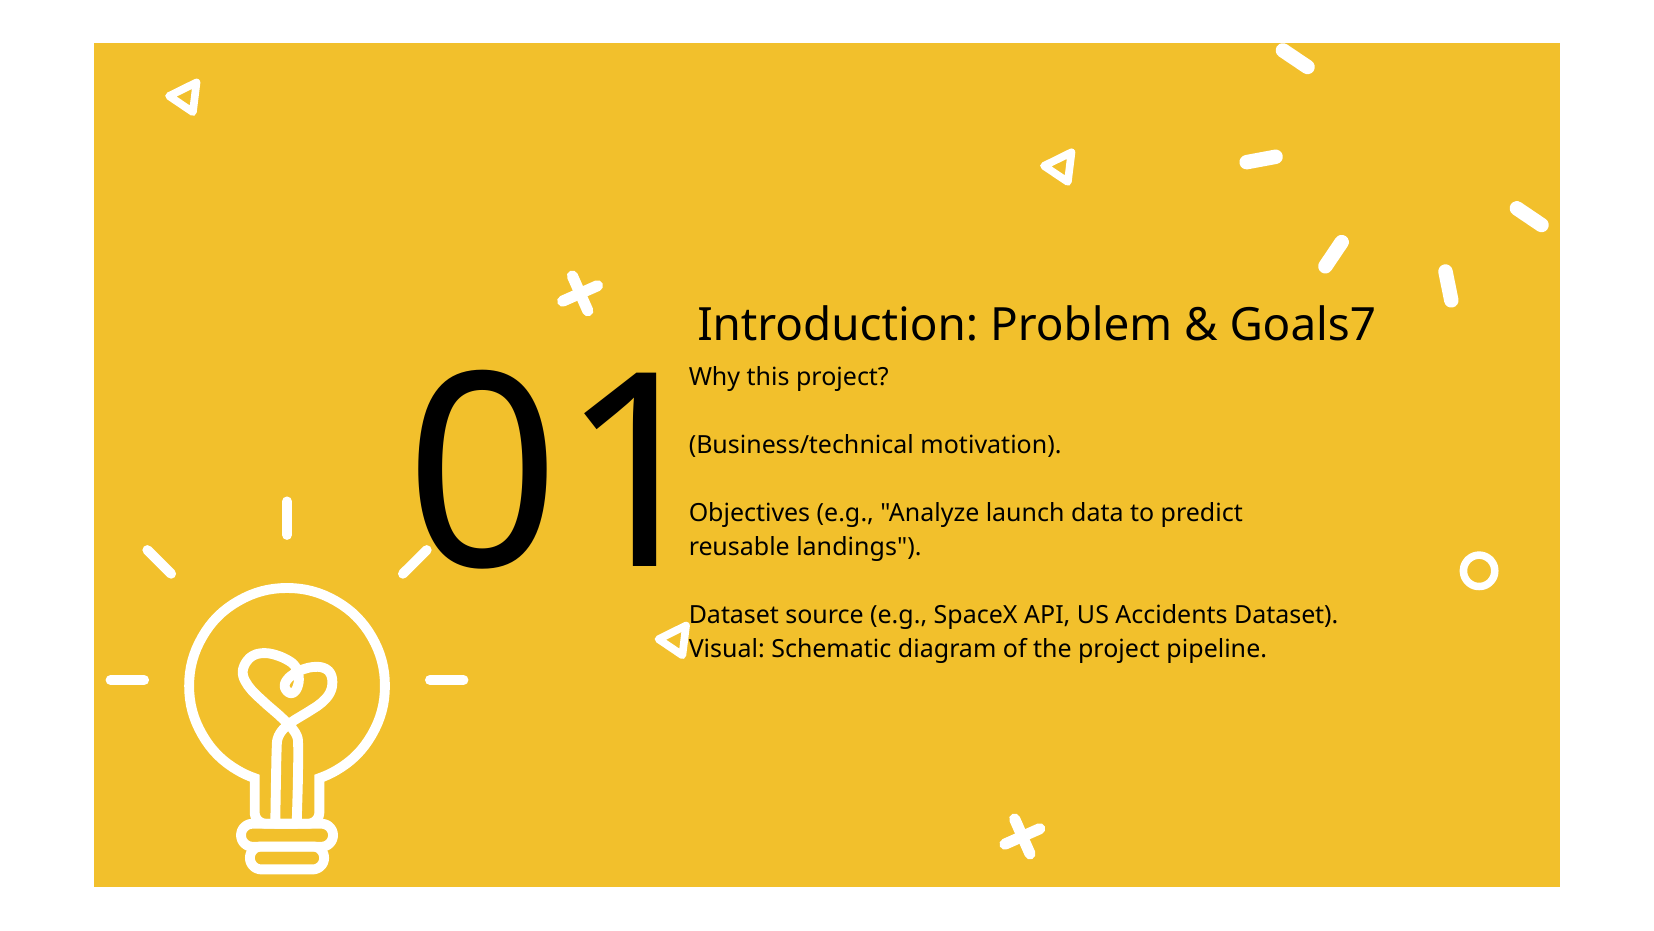

# Introduction: Problem & Goals7
01
Why this project?
(Business/technical motivation).
Objectives (e.g., "Analyze launch data to predict reusable landings").
Dataset source (e.g., SpaceX API, US Accidents Dataset).
Visual: Schematic diagram of the project pipeline.